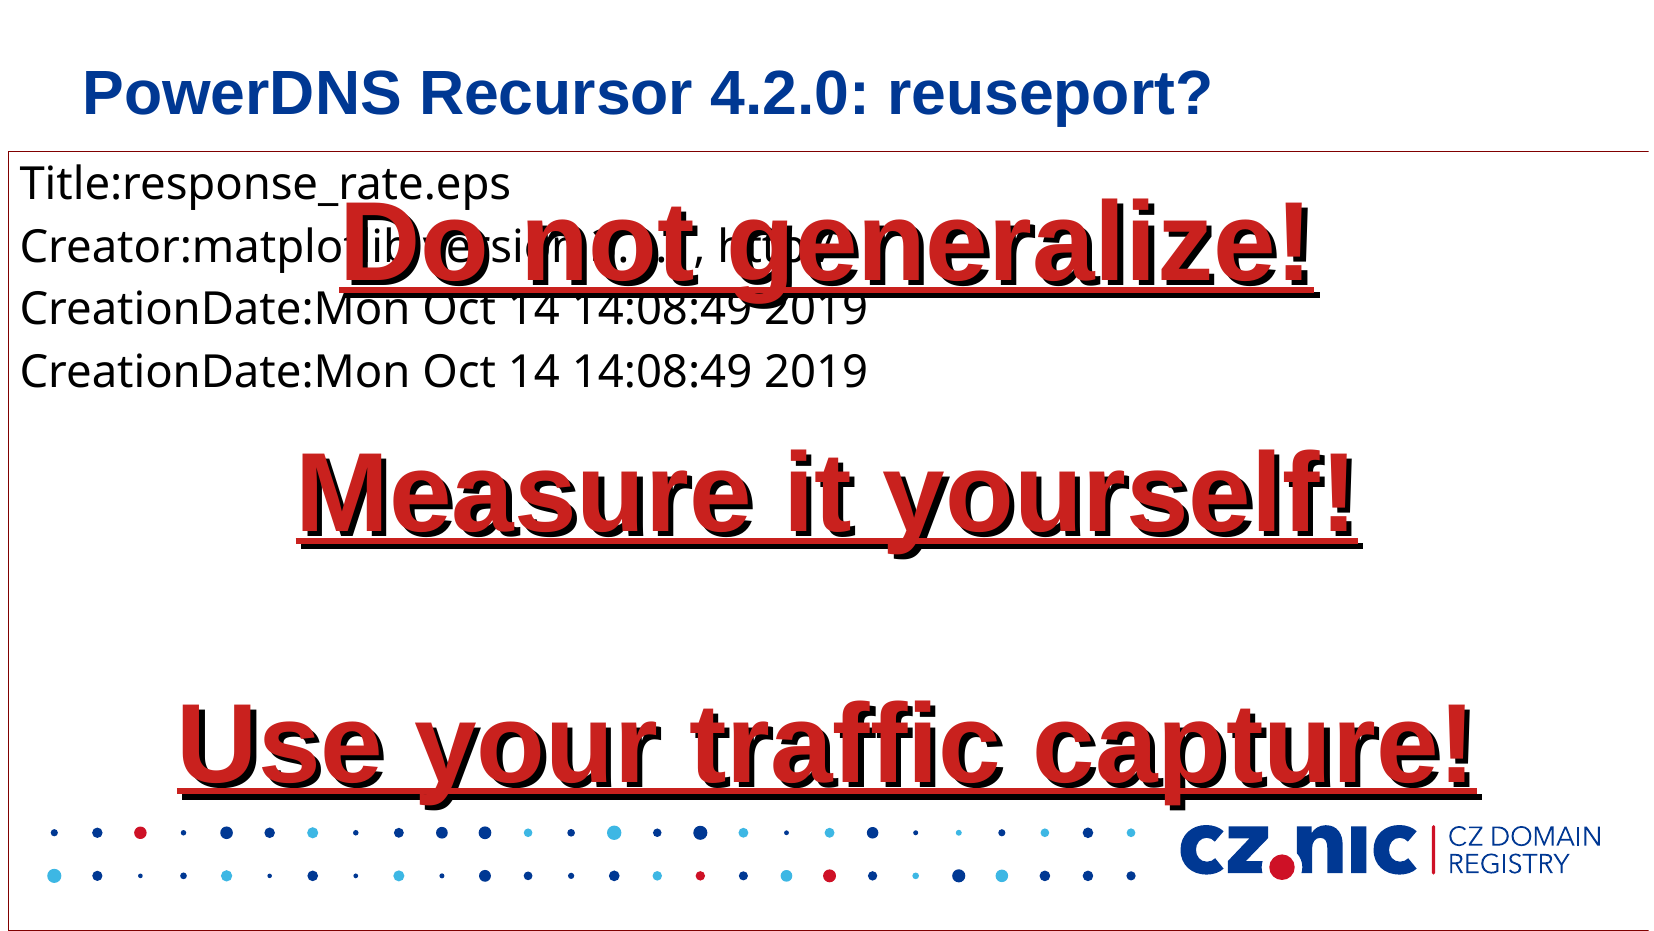

# PowerDNS Recursor 4.2.0: reuseport?
Do not generalize!
Measure it yourself!
Use your traffic capture!